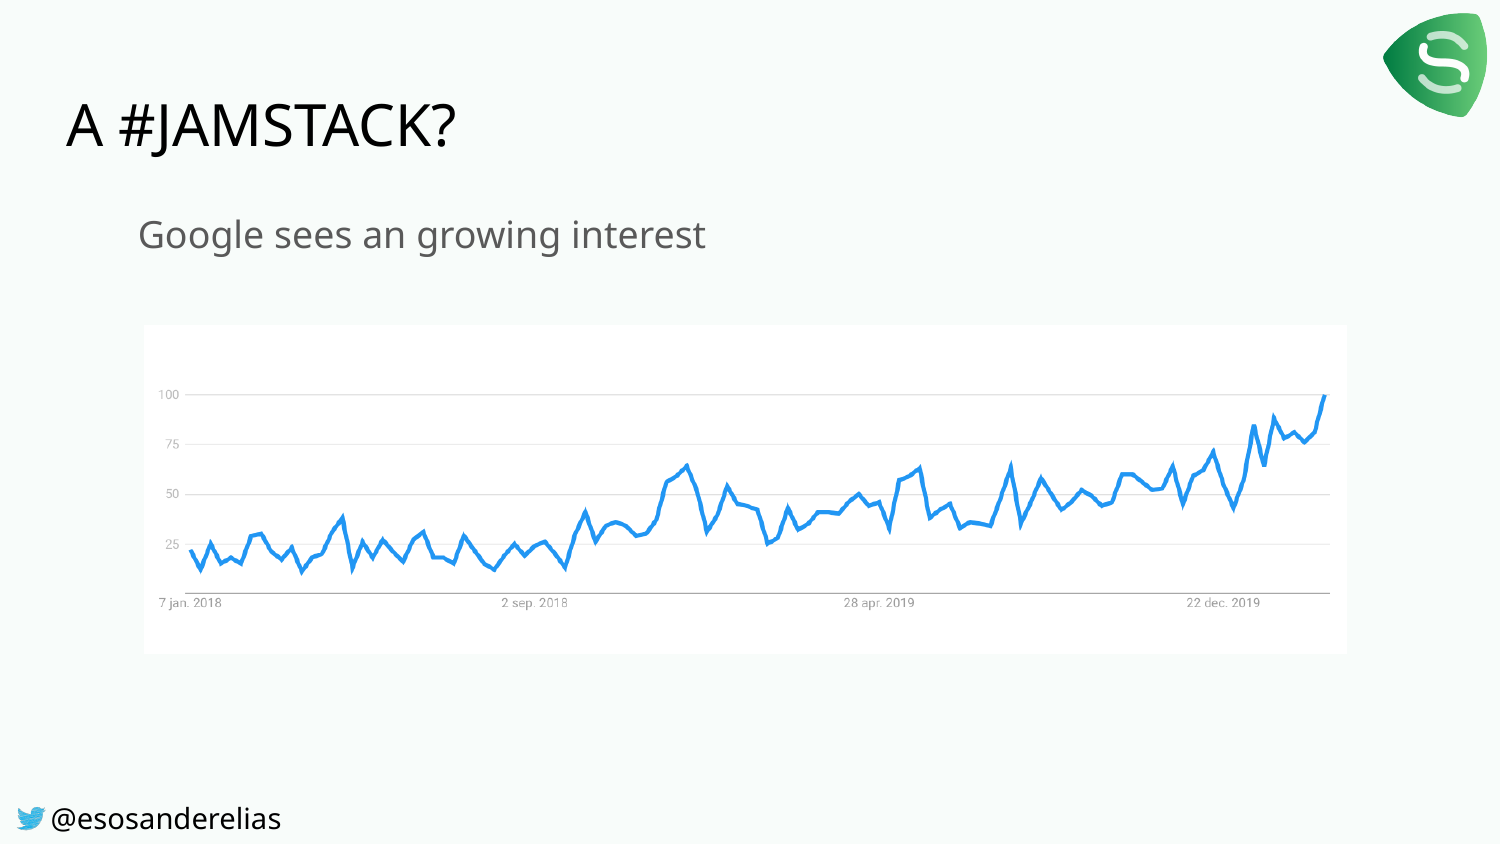

# A #JAMSTACK?
Google sees an growing interest